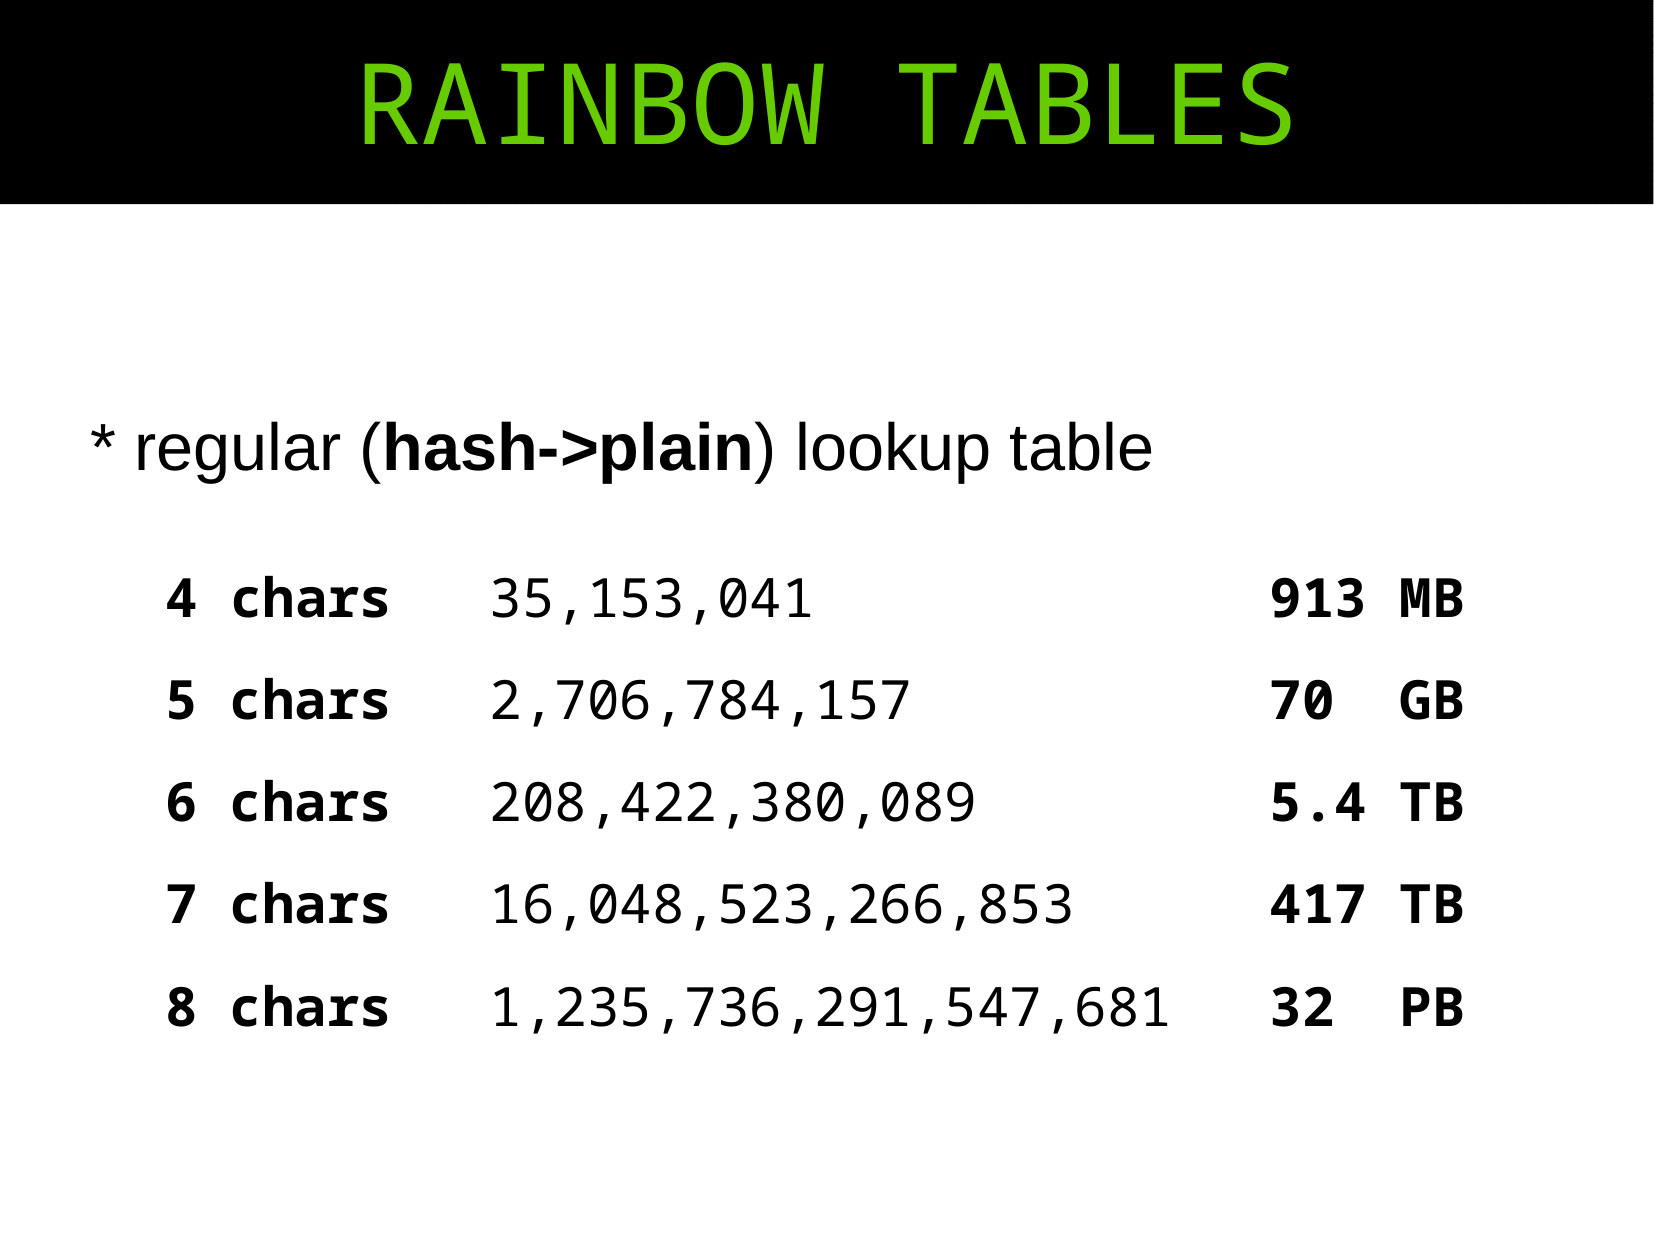

# RAINBOW TABLES
* regular (hash->plain) lookup table
	4 chars 35,153,041 913 MB
	5 chars 2,706,784,157 70 GB
	6 chars 208,422,380,089 5.4 TB
	7 chars 16,048,523,266,853 417 TB
	8 chars 1,235,736,291,547,681 32 PB